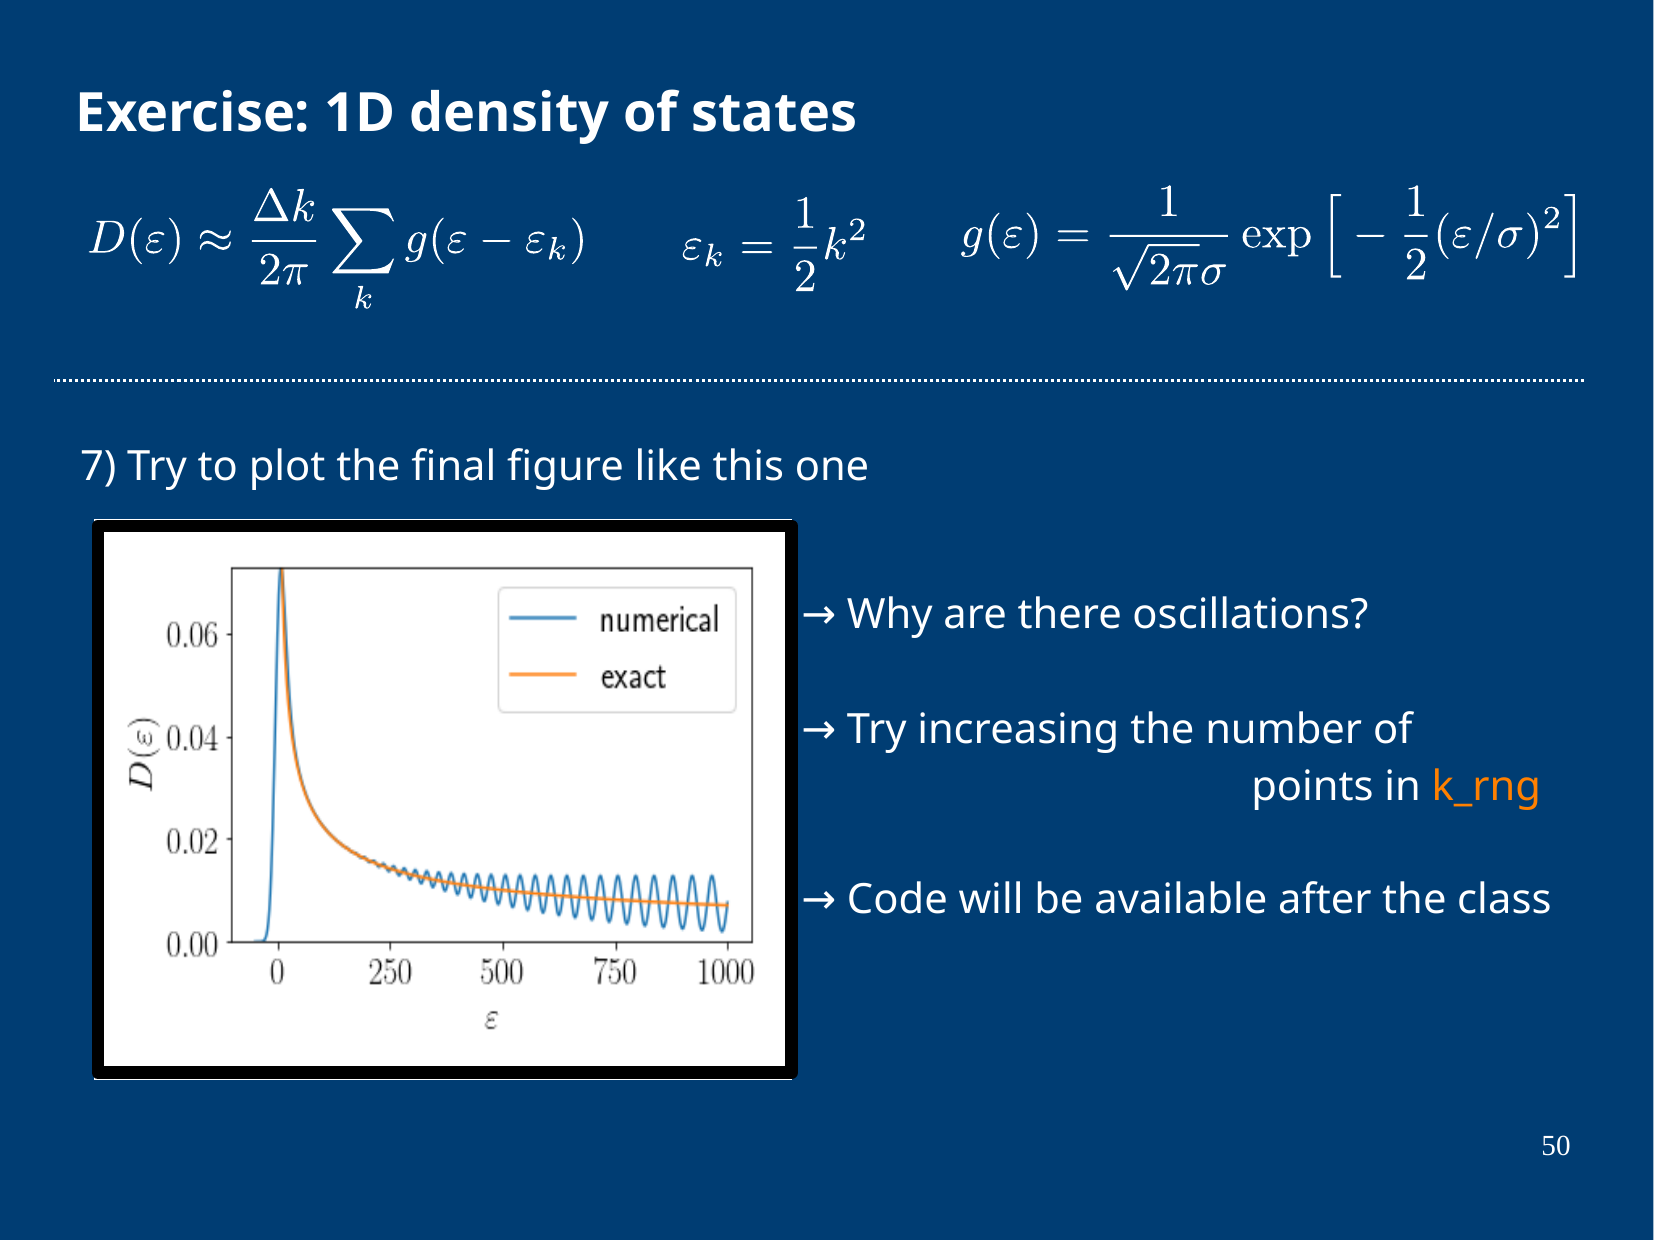

Exercise: 1D density of states
7) Try to plot the final figure like this one
→ Why are there oscillations?
→ Try increasing the number of
						points in k_rng
→ Code will be available after the class